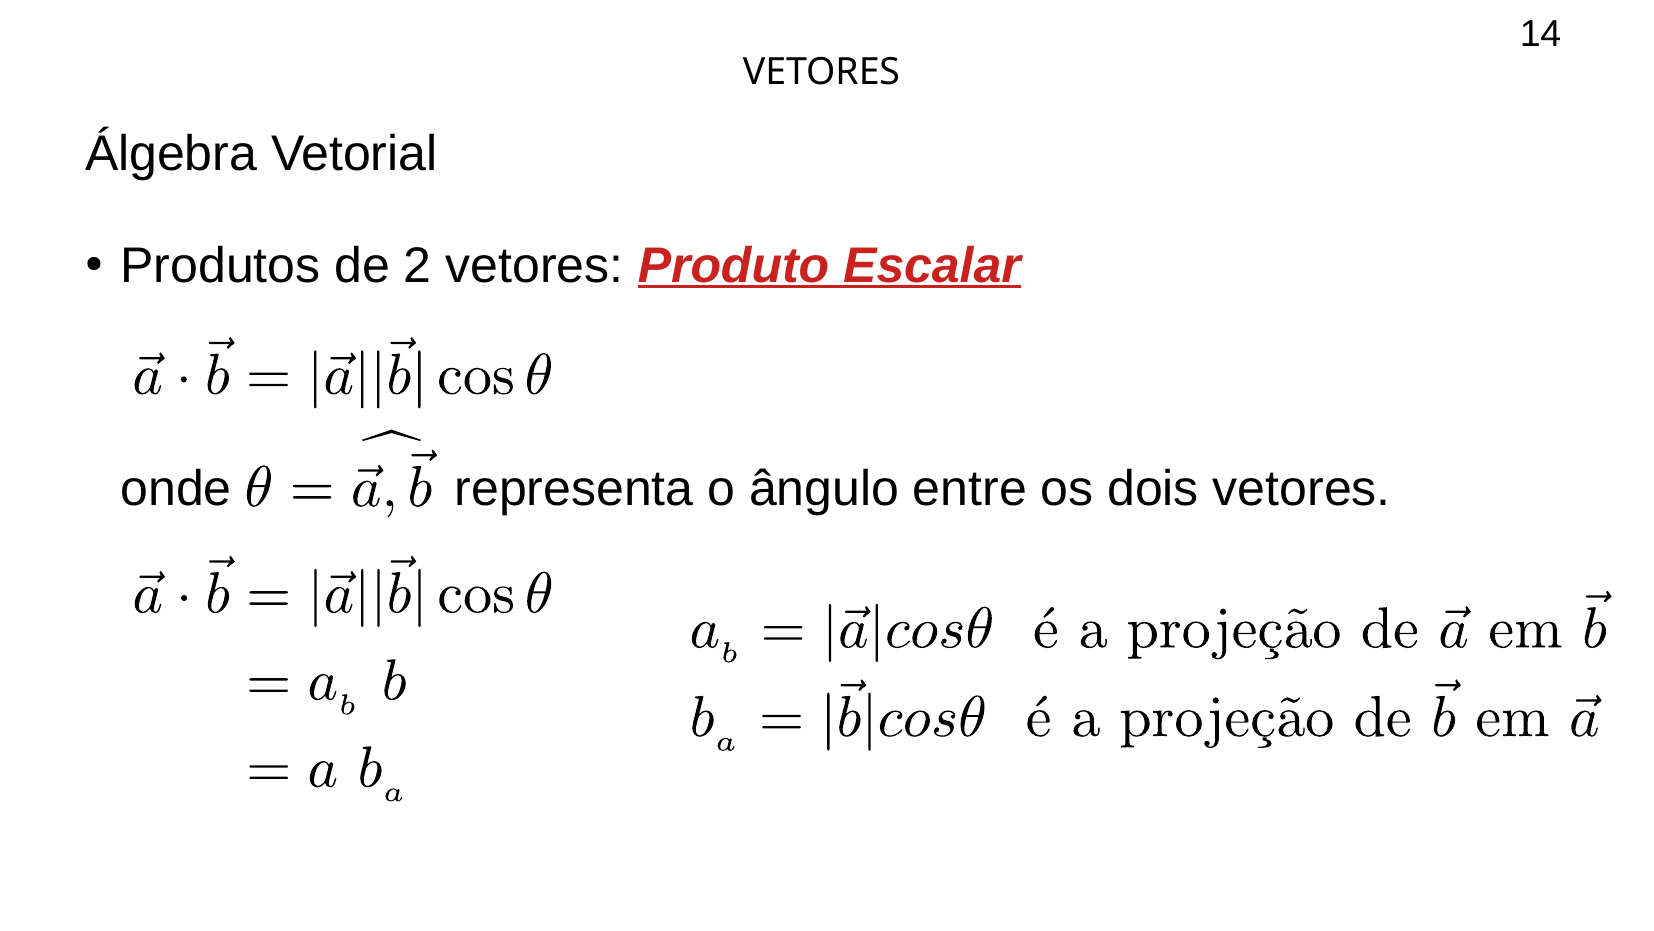

VETORES
Álgebra Vetorial
Produtos de 2 vetores: Produto Escalar
onde representa o ângulo entre os dois vetores.